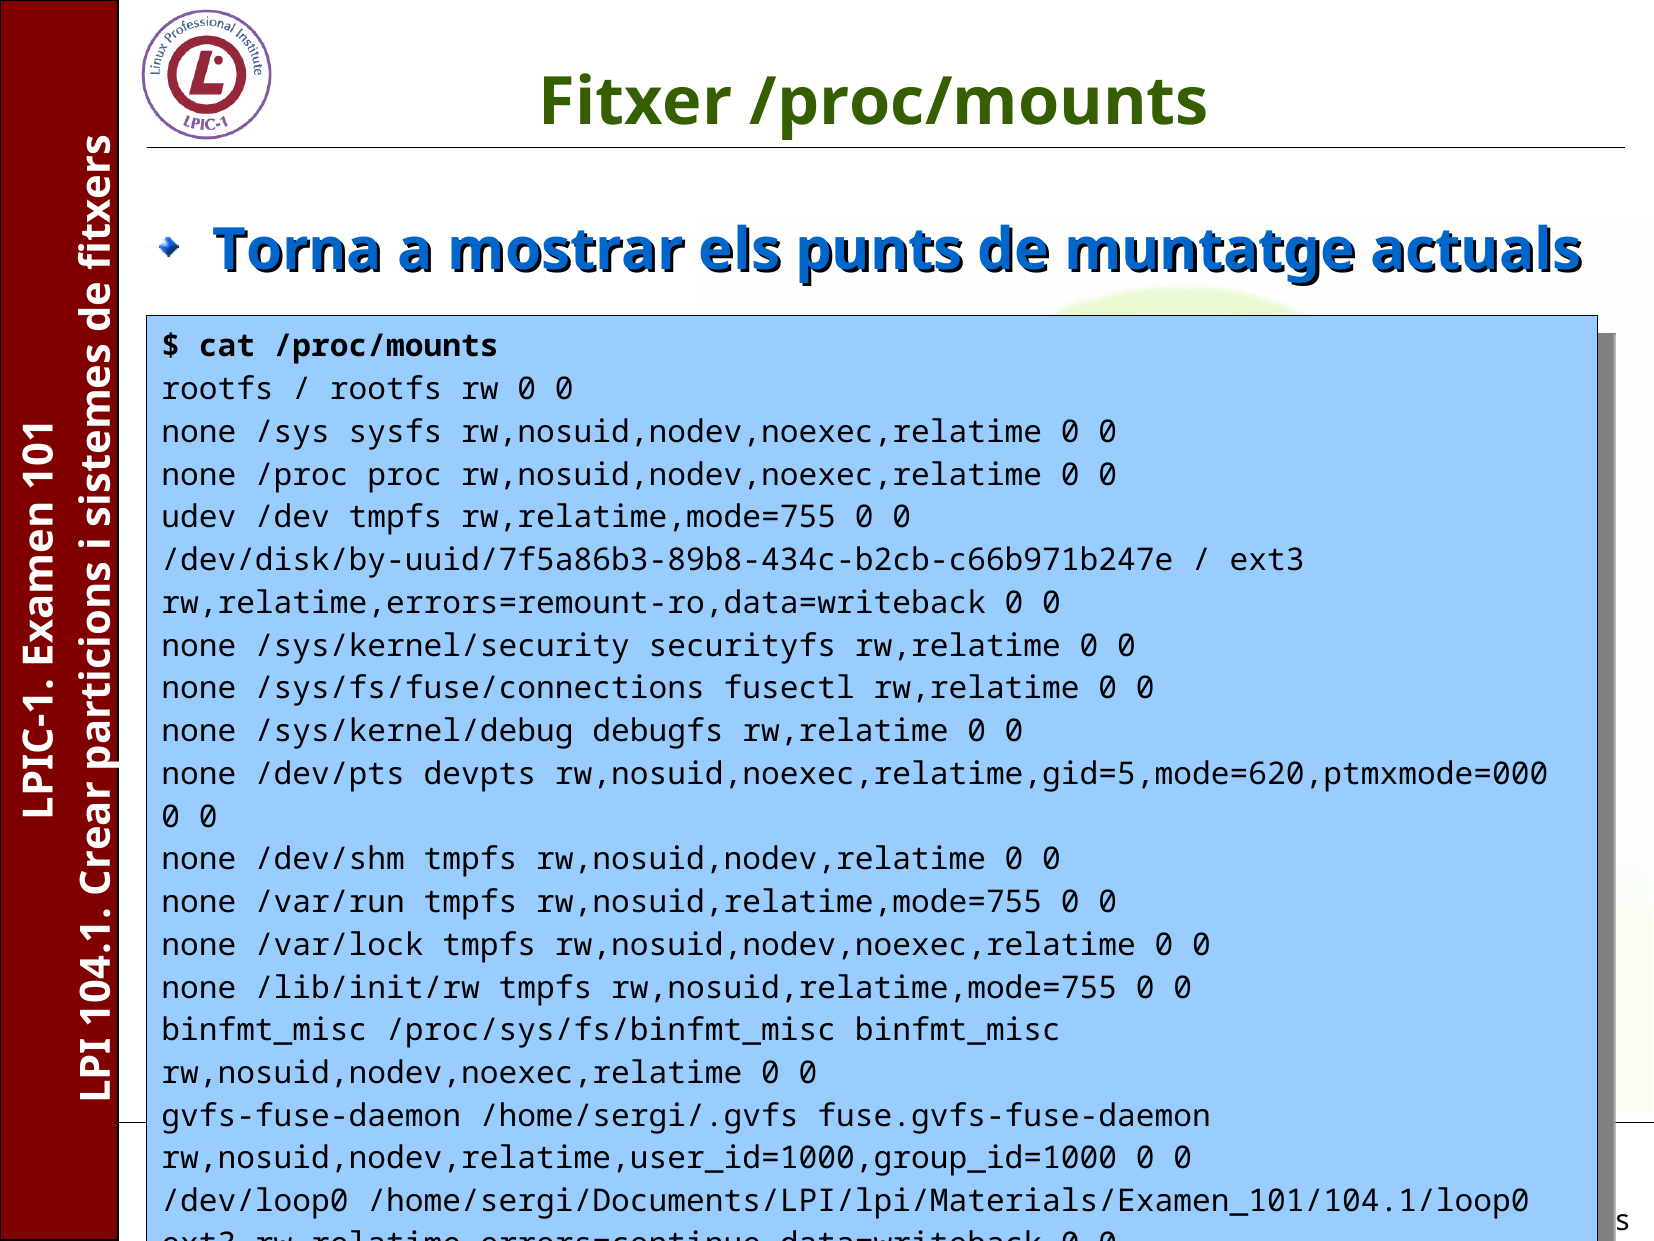

# Fitxer /proc/mounts
Torna a mostrar els punts de muntatge actuals
$ cat /proc/mounts
rootfs / rootfs rw 0 0
none /sys sysfs rw,nosuid,nodev,noexec,relatime 0 0
none /proc proc rw,nosuid,nodev,noexec,relatime 0 0
udev /dev tmpfs rw,relatime,mode=755 0 0
/dev/disk/by-uuid/7f5a86b3-89b8-434c-b2cb-c66b971b247e / ext3 rw,relatime,errors=remount-ro,data=writeback 0 0
none /sys/kernel/security securityfs rw,relatime 0 0
none /sys/fs/fuse/connections fusectl rw,relatime 0 0
none /sys/kernel/debug debugfs rw,relatime 0 0
none /dev/pts devpts rw,nosuid,noexec,relatime,gid=5,mode=620,ptmxmode=000 0 0
none /dev/shm tmpfs rw,nosuid,nodev,relatime 0 0
none /var/run tmpfs rw,nosuid,relatime,mode=755 0 0
none /var/lock tmpfs rw,nosuid,nodev,noexec,relatime 0 0
none /lib/init/rw tmpfs rw,nosuid,relatime,mode=755 0 0
binfmt_misc /proc/sys/fs/binfmt_misc binfmt_misc rw,nosuid,nodev,noexec,relatime 0 0
gvfs-fuse-daemon /home/sergi/.gvfs fuse.gvfs-fuse-daemon rw,nosuid,nodev,relatime,user_id=1000,group_id=1000 0 0
/dev/loop0 /home/sergi/Documents/LPI/lpi/Materials/Examen_101/104.1/loop0 ext3 rw,relatime,errors=continue,data=writeback 0 0
gvfs-fuse-daemon /home/bego/.gvfs fuse.gvfs-fuse-daemon rw,nosuid,nodev,relatime,user_id=1001,group_id=1001 0 0